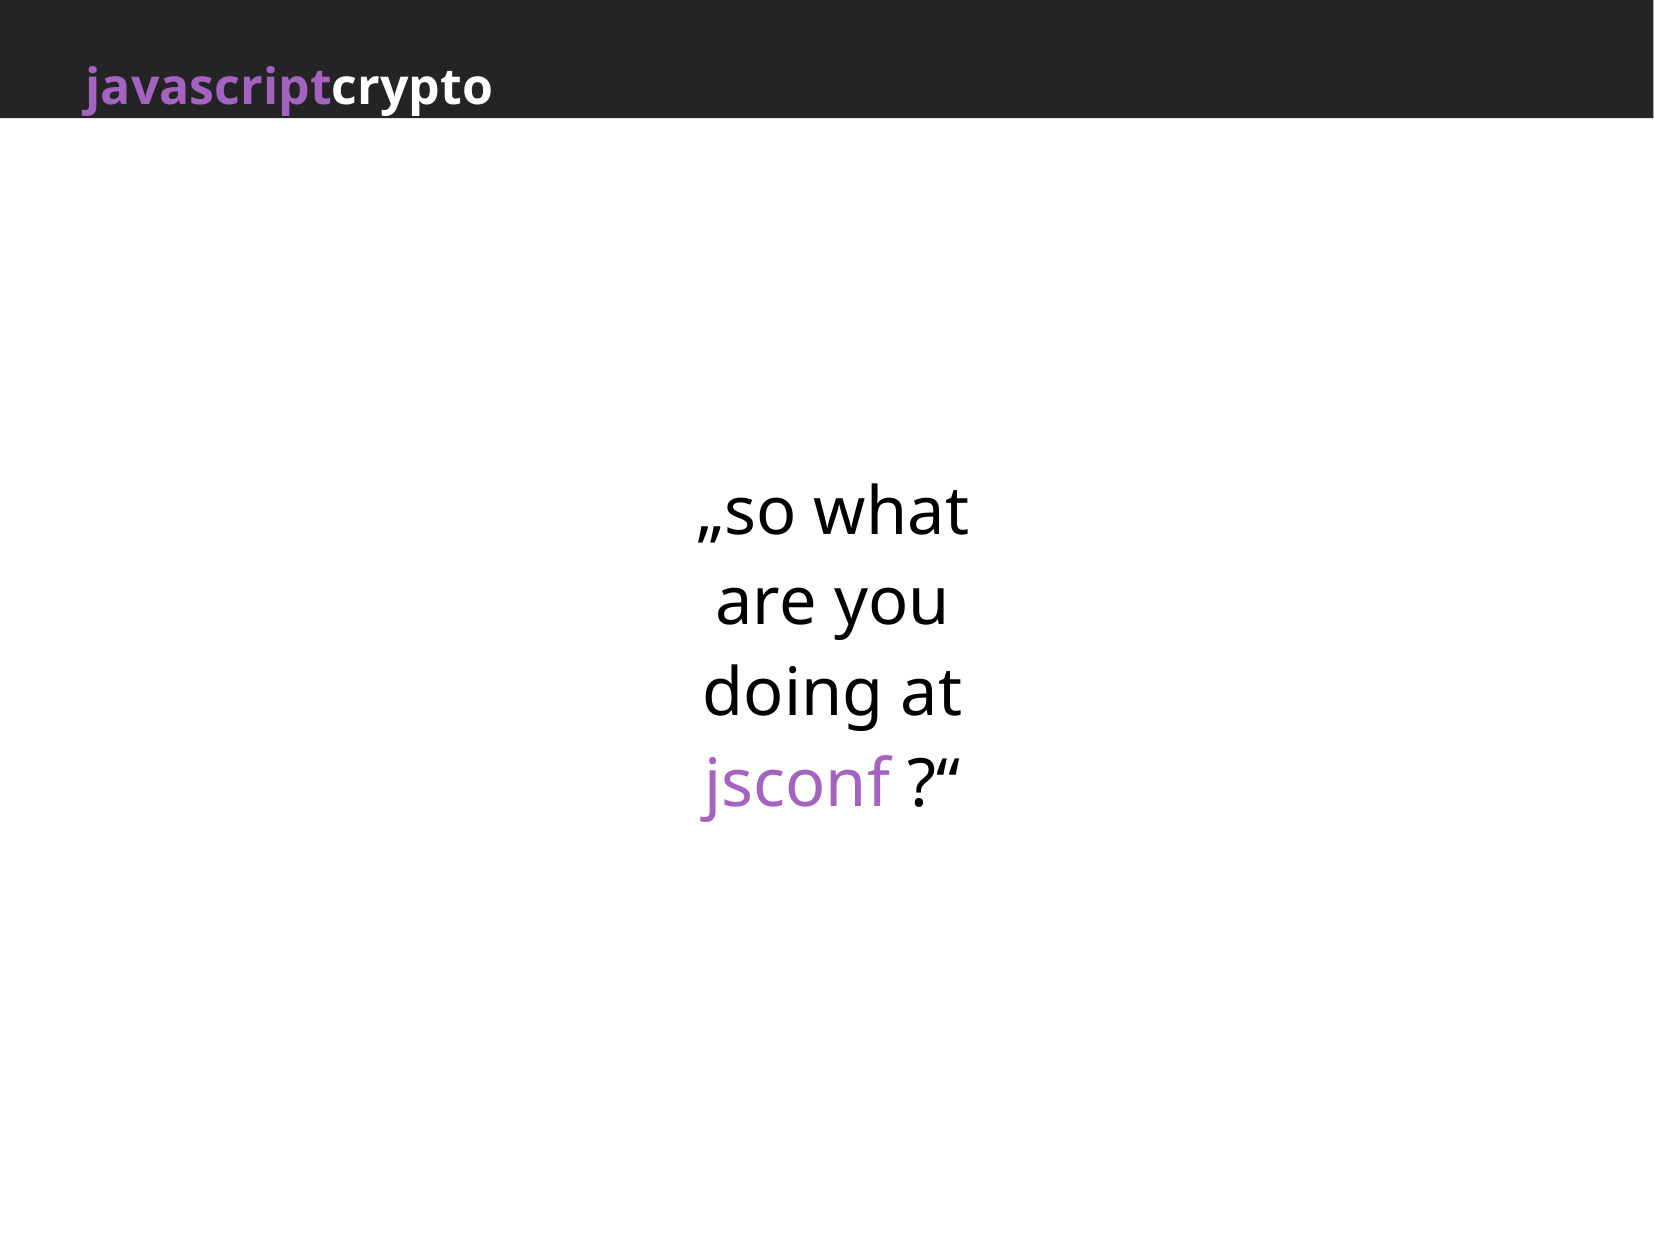

javascriptcrypto
„so what are you doing at jsconf ?“